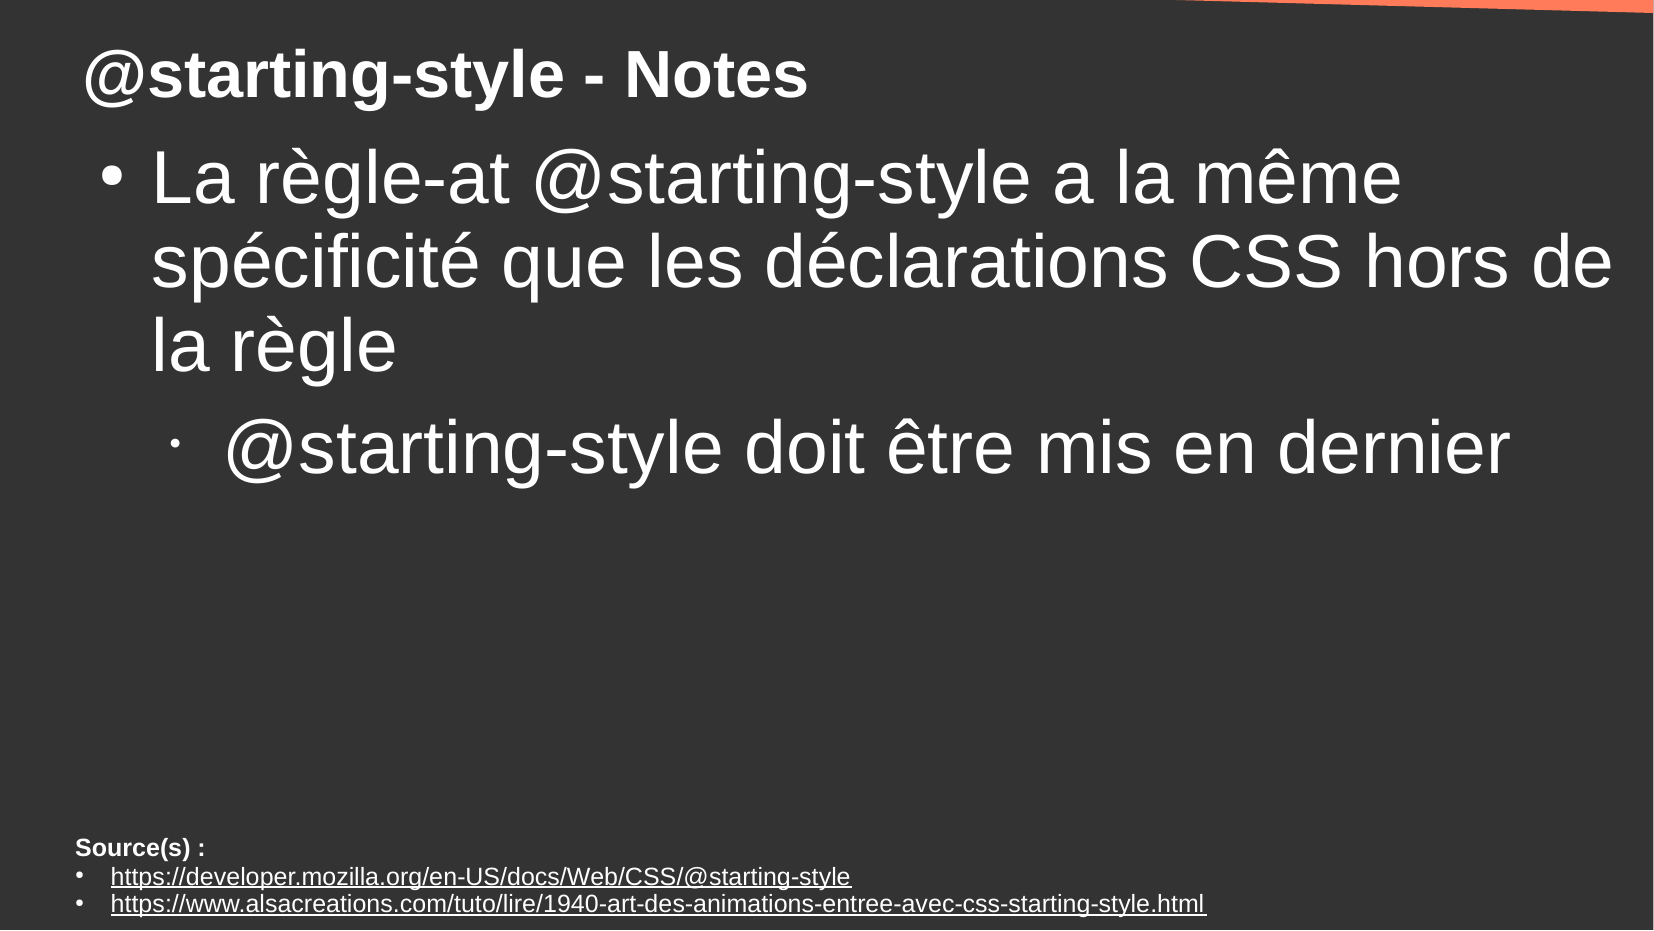

# @starting-style - Notes
La règle-at @starting-style a la même spécificité que les déclarations CSS hors de la règle
@starting-style doit être mis en dernier
Source(s) :
https://developer.mozilla.org/en-US/docs/Web/CSS/@starting-style
https://www.alsacreations.com/tuto/lire/1940-art-des-animations-entree-avec-css-starting-style.html